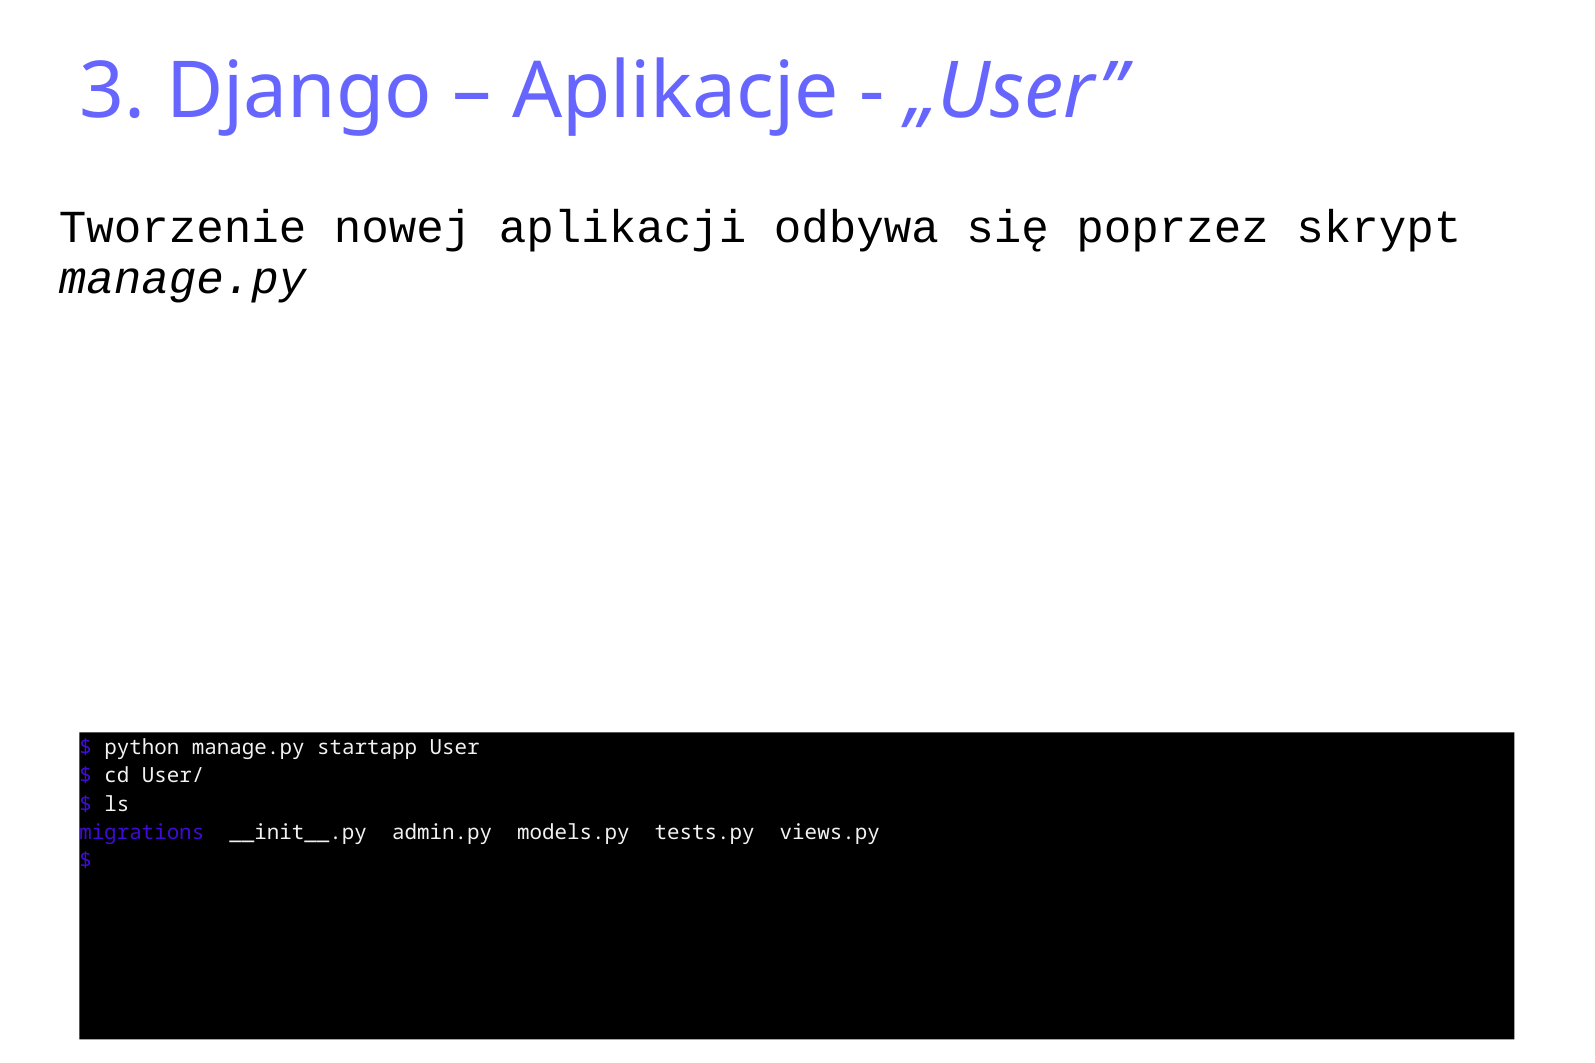

# 3. Django – Aplikacje - „User”
Tworzenie nowej aplikacji odbywa się poprzez skrypt manage.py
$ python manage.py startapp User
$ cd User/
$ ls
migrations __init__.py admin.py models.py tests.py views.py
$